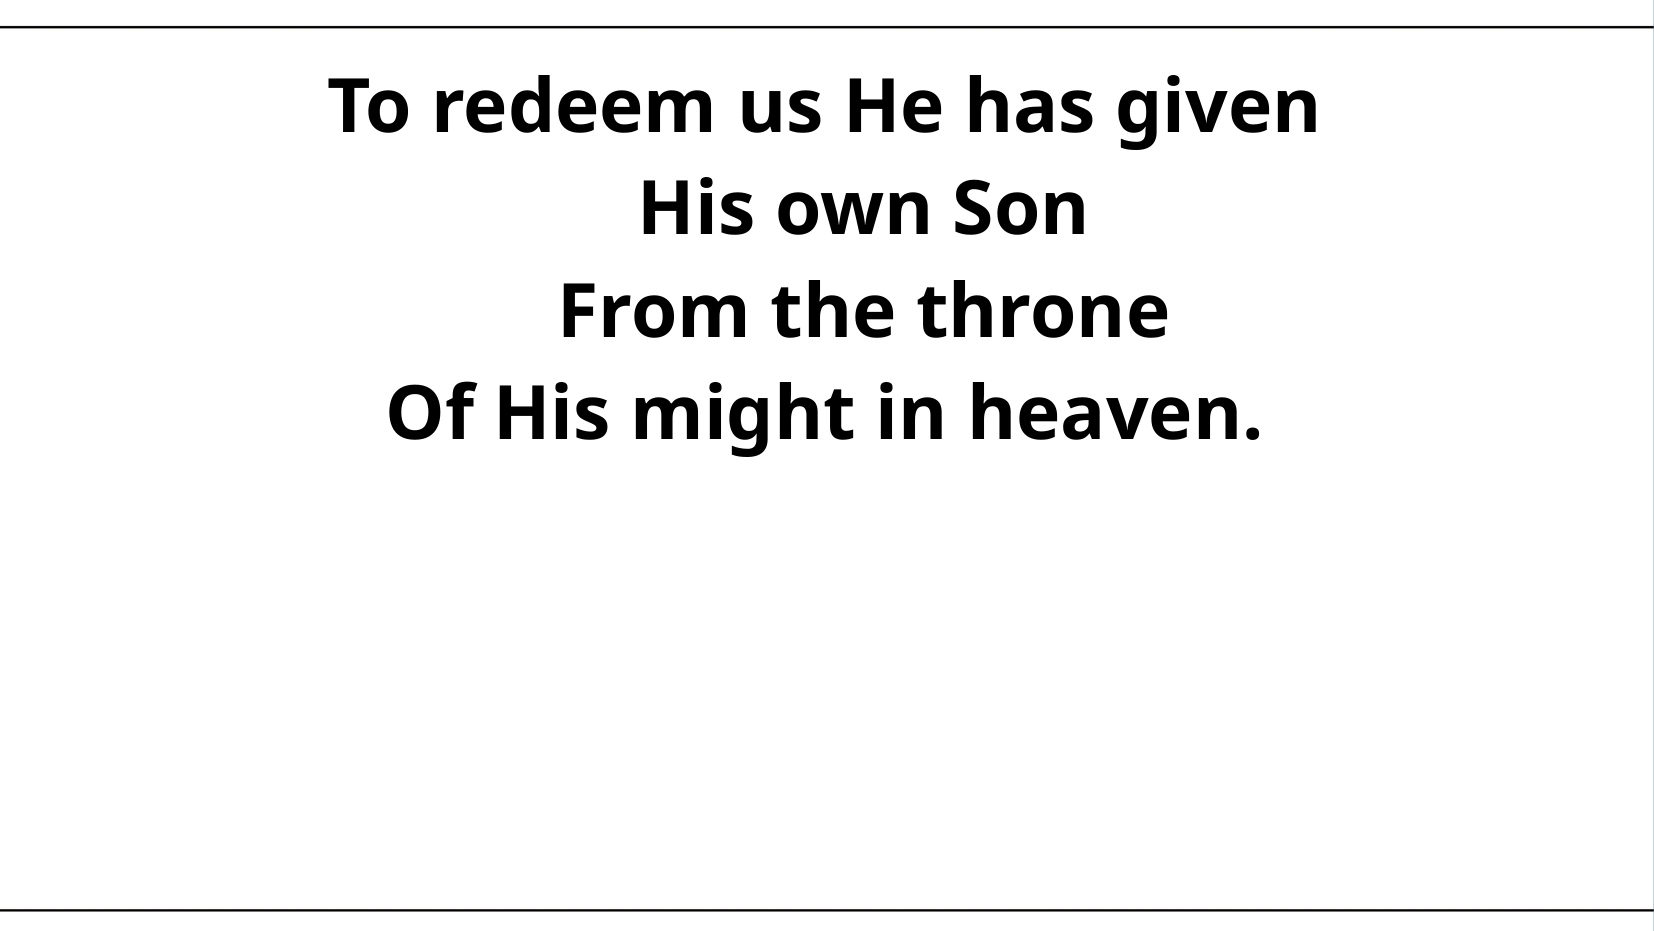

To redeem us He has given
 His own Son
 From the throne
Of His might in heaven.